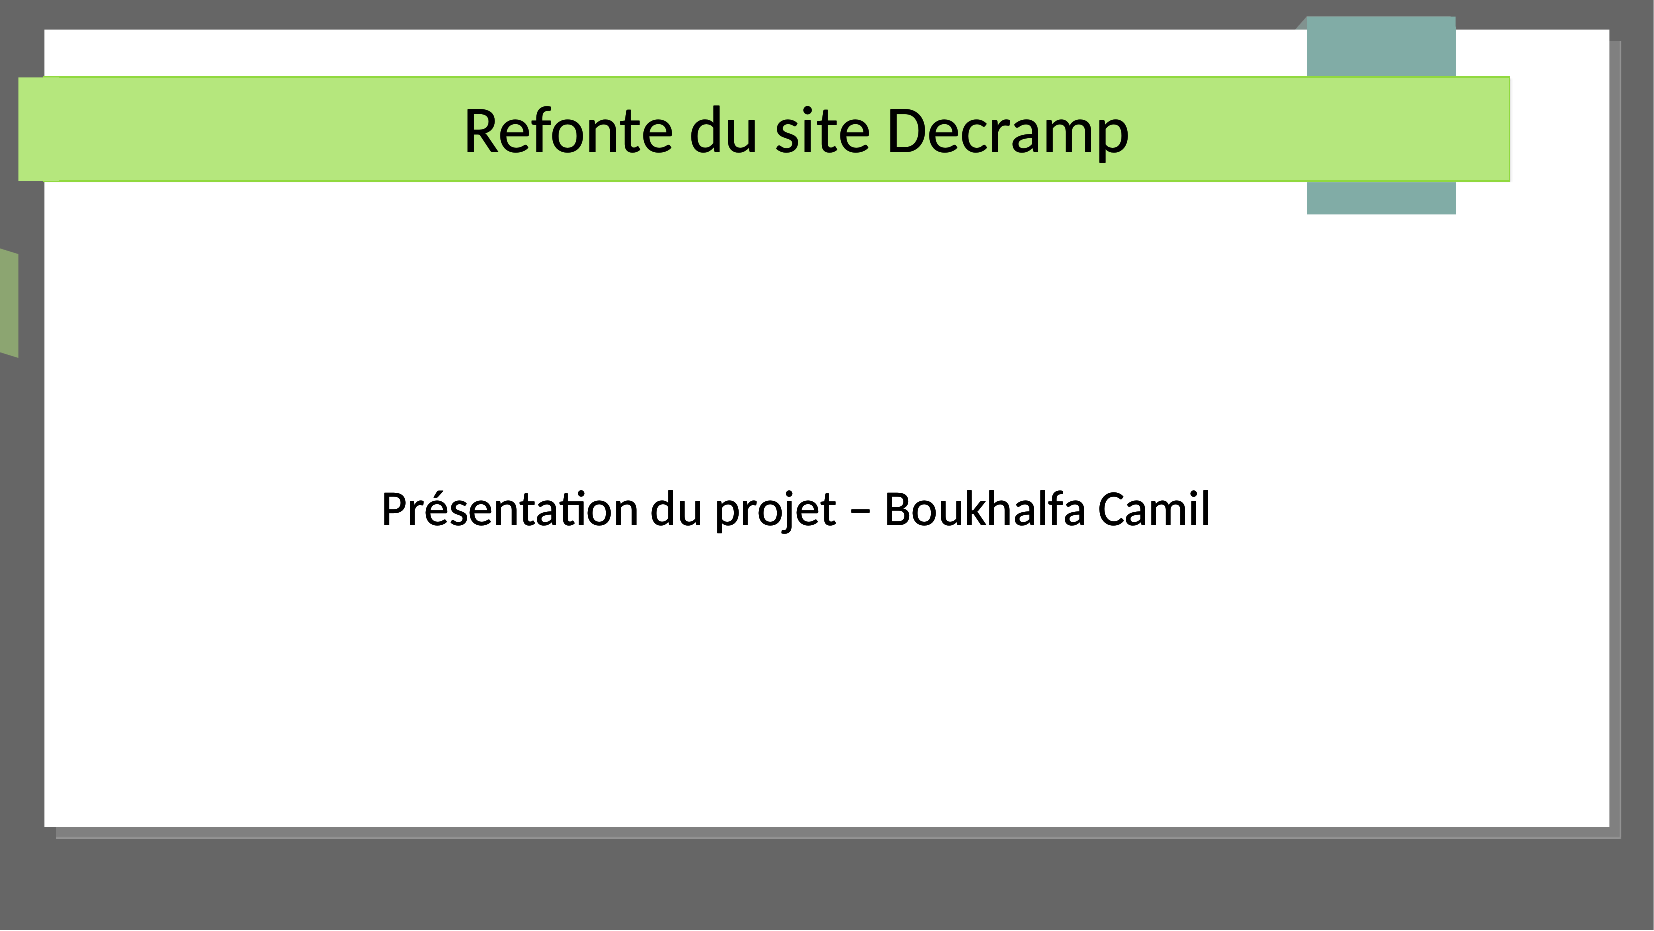

# Refonte du site Decramp
Refonte du site Decramp
Refonte du site Decramp
Présentation du projet – Boukhalfa Camil
Présentation du projet – Boukhalfa Camil
Présentation du projet – Boukhalfa Camil
Présentation du projet – Boukhalfa Camil